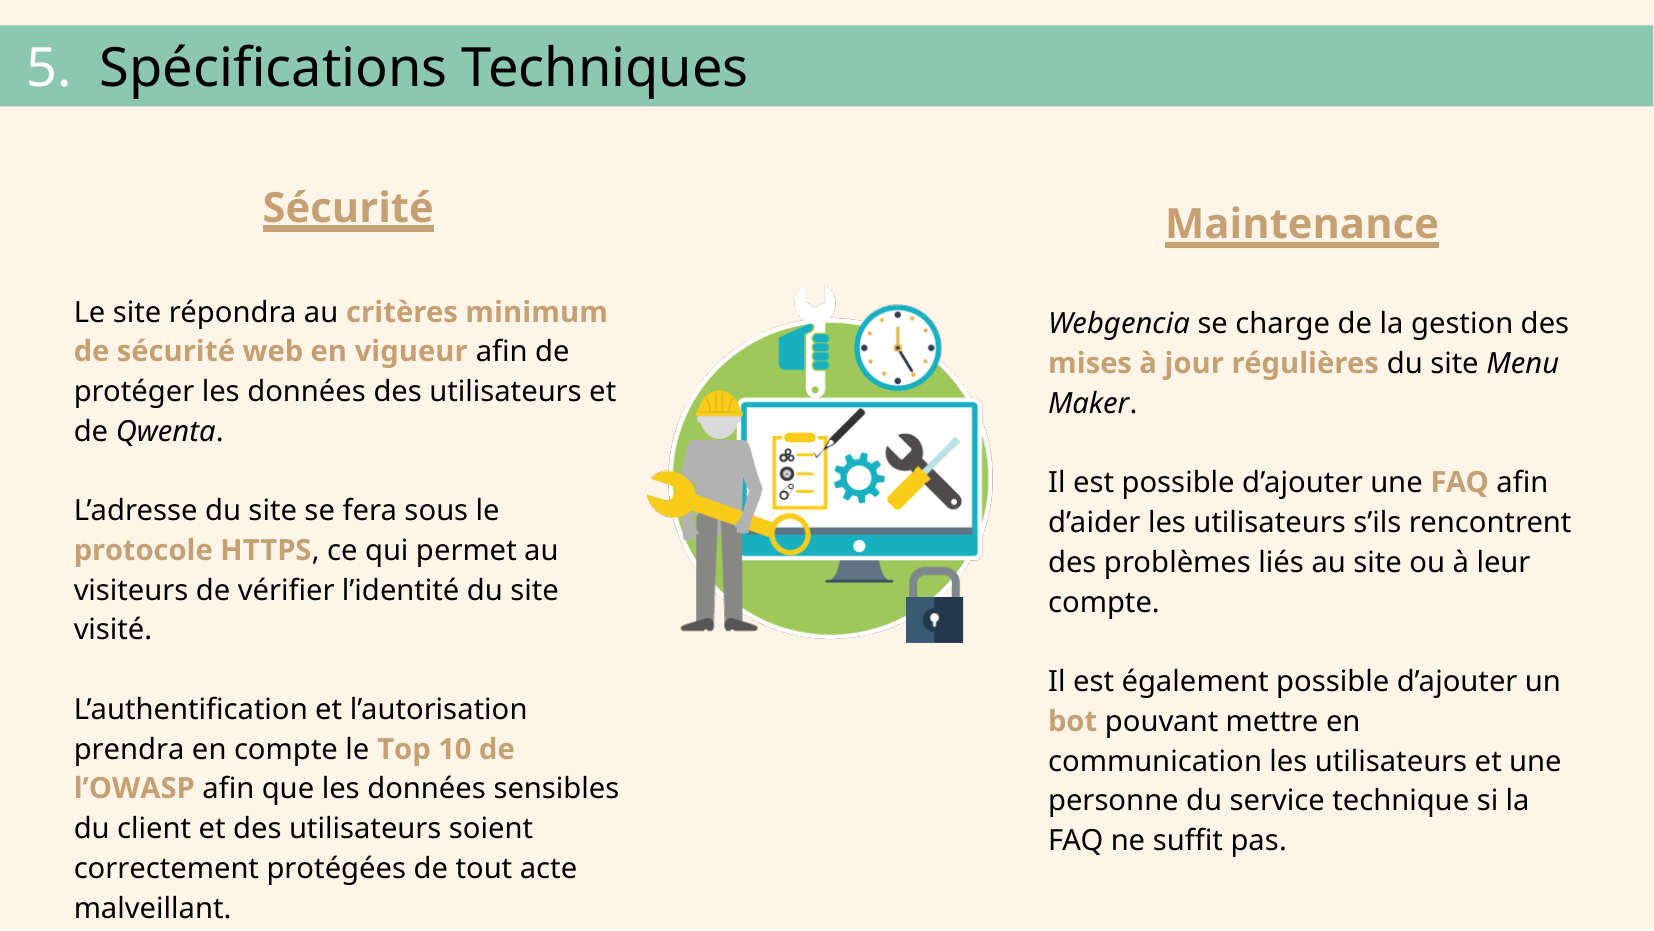

# 5. Spécifications Techniques
Sécurité
Maintenance
Le site répondra au critères minimum de sécurité web en vigueur afin de protéger les données des utilisateurs et de Qwenta.
L’adresse du site se fera sous le protocole HTTPS, ce qui permet au visiteurs de vérifier l’identité du site visité.
L’authentification et l’autorisation prendra en compte le Top 10 de l’OWASP afin que les données sensibles du client et des utilisateurs soient correctement protégées de tout acte malveillant.
Webgencia se charge de la gestion des mises à jour régulières du site Menu Maker.
Il est possible d’ajouter une FAQ afin d’aider les utilisateurs s’ils rencontrent des problèmes liés au site ou à leur compte.
Il est également possible d’ajouter un bot pouvant mettre en communication les utilisateurs et une personne du service technique si la FAQ ne suffit pas.